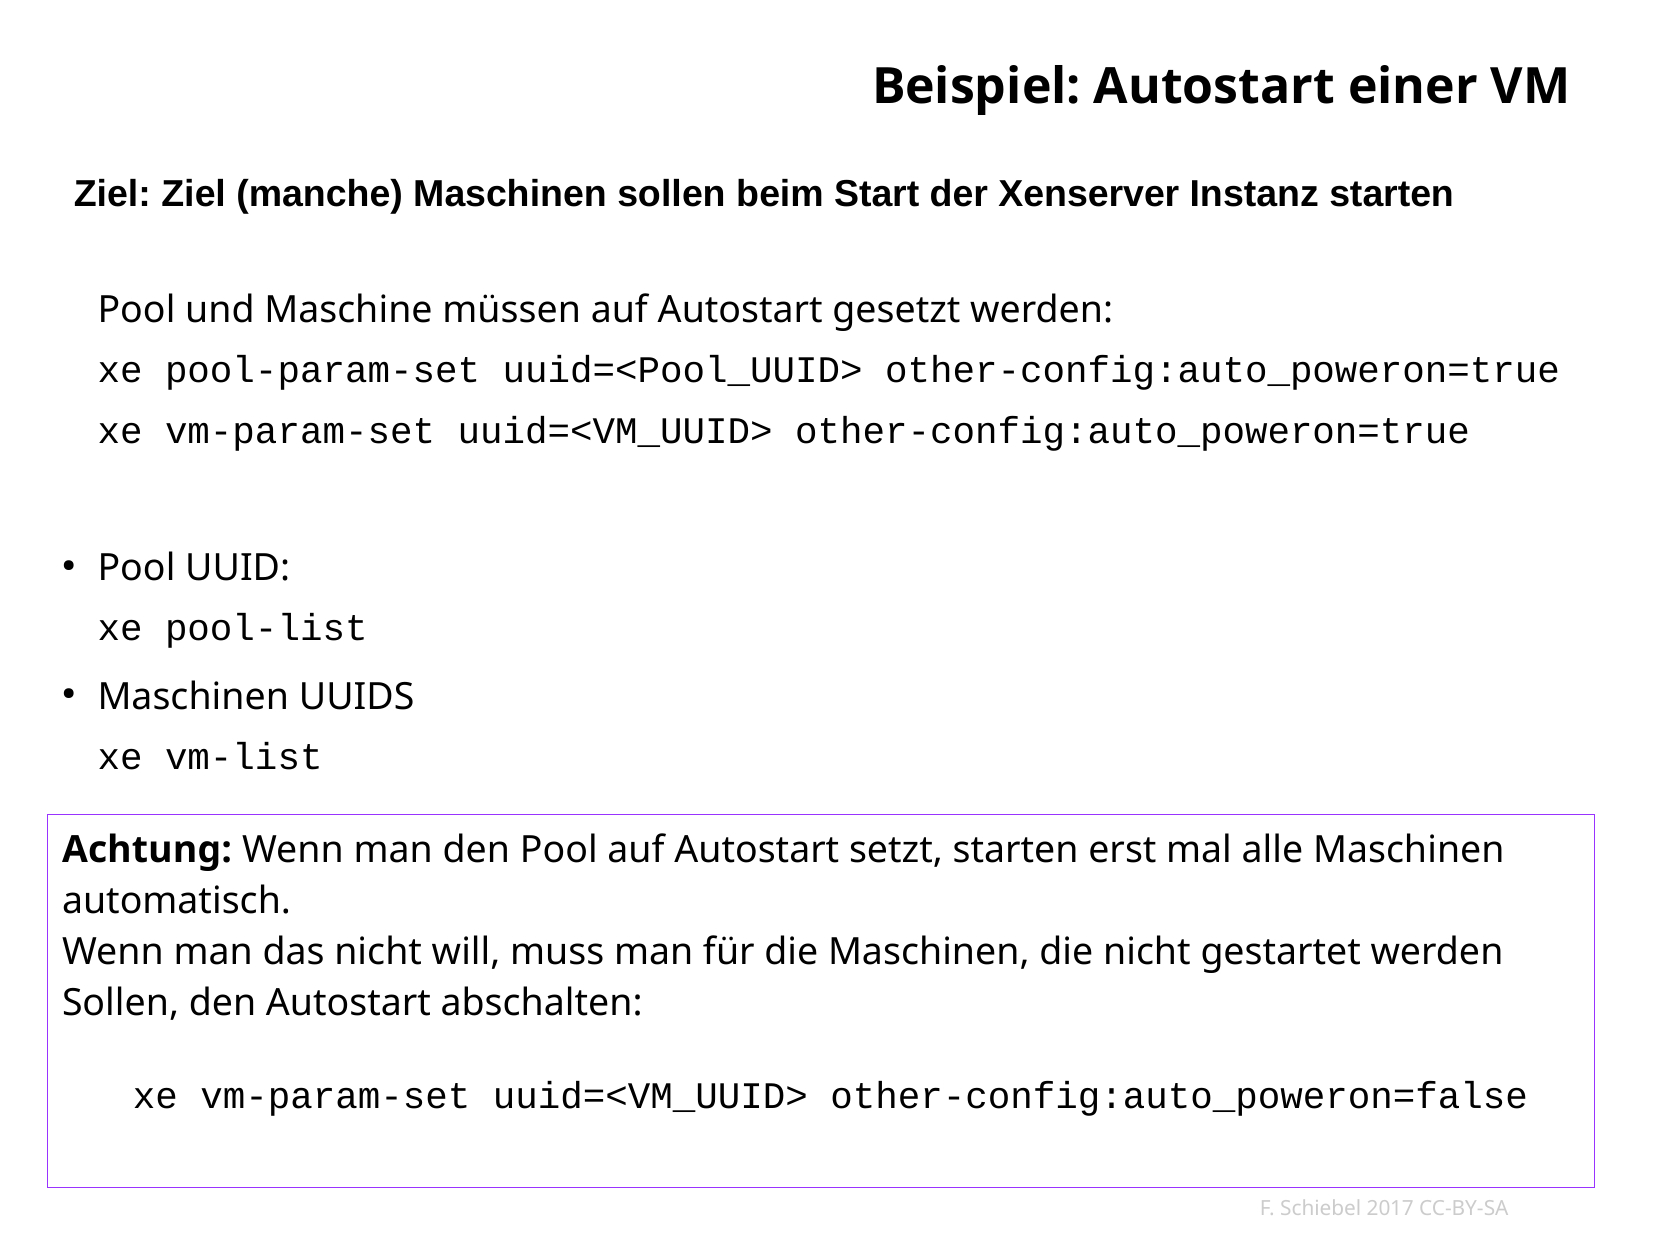

# Beispiel: Autostart einer VM
Ziel: Ziel (manche) Maschinen sollen beim Start der Xenserver Instanz starten
Pool und Maschine müssen auf Autostart gesetzt werden:
xe pool-param-set uuid=<Pool_UUID> other-config:auto_poweron=true
xe vm-param-set uuid=<VM_UUID> other-config:auto_poweron=true
Pool UUID:
xe pool-list
Maschinen UUIDS
xe vm-list
Achtung: Wenn man den Pool auf Autostart setzt, starten erst mal alle Maschinen automatisch.
Wenn man das nicht will, muss man für die Maschinen, die nicht gestartet werden
Sollen, den Autostart abschalten:
xe vm-param-set uuid=<VM_UUID> other-config:auto_poweron=false